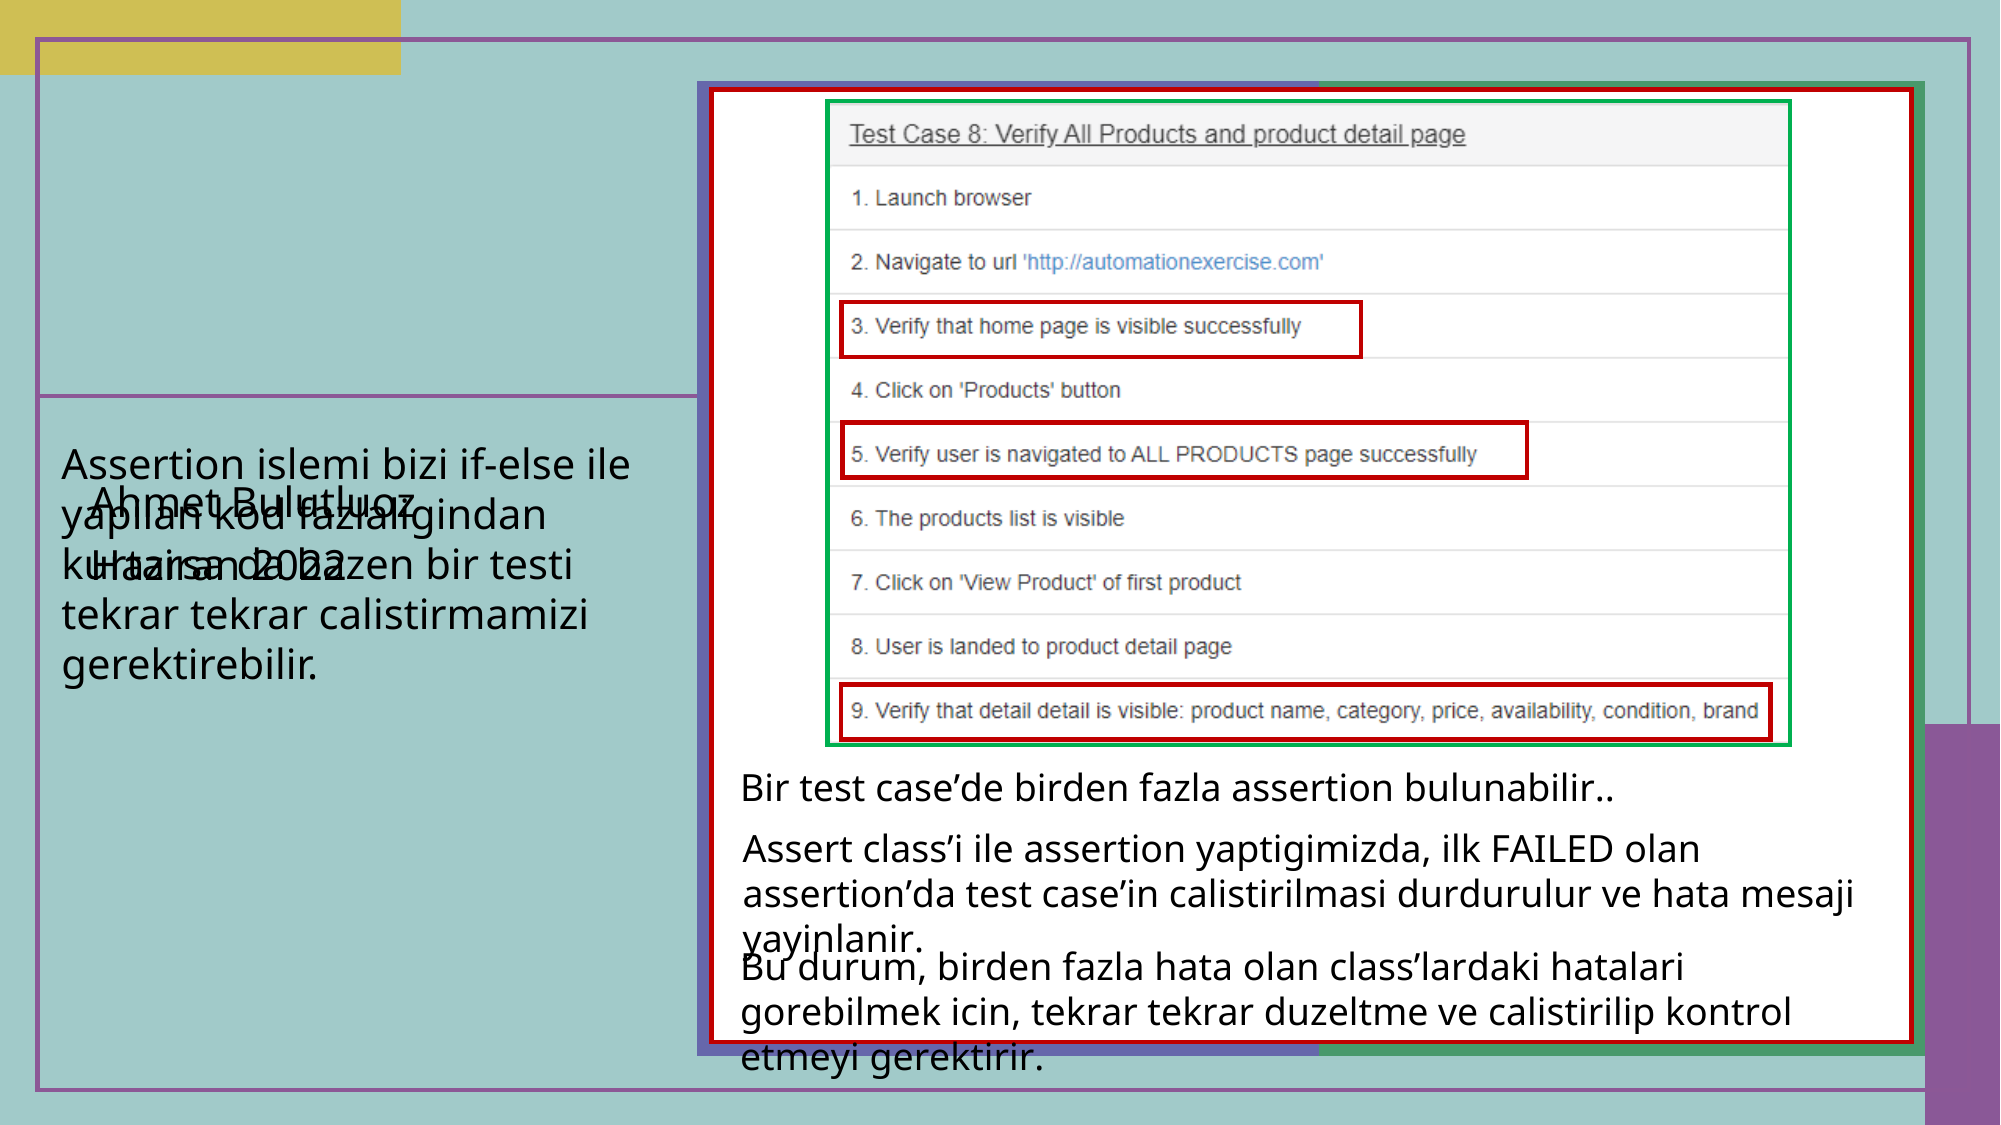

# Assertion’in Dezavantaji
Assertion islemi bizi if-else ile yapilan kod fazlaligindan kurtarsa da bazen bir testi tekrar tekrar calistirmamizi gerektirebilir.
Ahmet Bulutluoz Haziran 2022
Bir test case’de birden fazla assertion bulunabilir..
Assert class’i ile assertion yaptigimizda, ilk FAILED olan assertion’da test case’in calistirilmasi durdurulur ve hata mesaji yayinlanir.
Bu durum, birden fazla hata olan class’lardaki hatalari gorebilmek icin, tekrar tekrar duzeltme ve calistirilip kontrol etmeyi gerektirir.